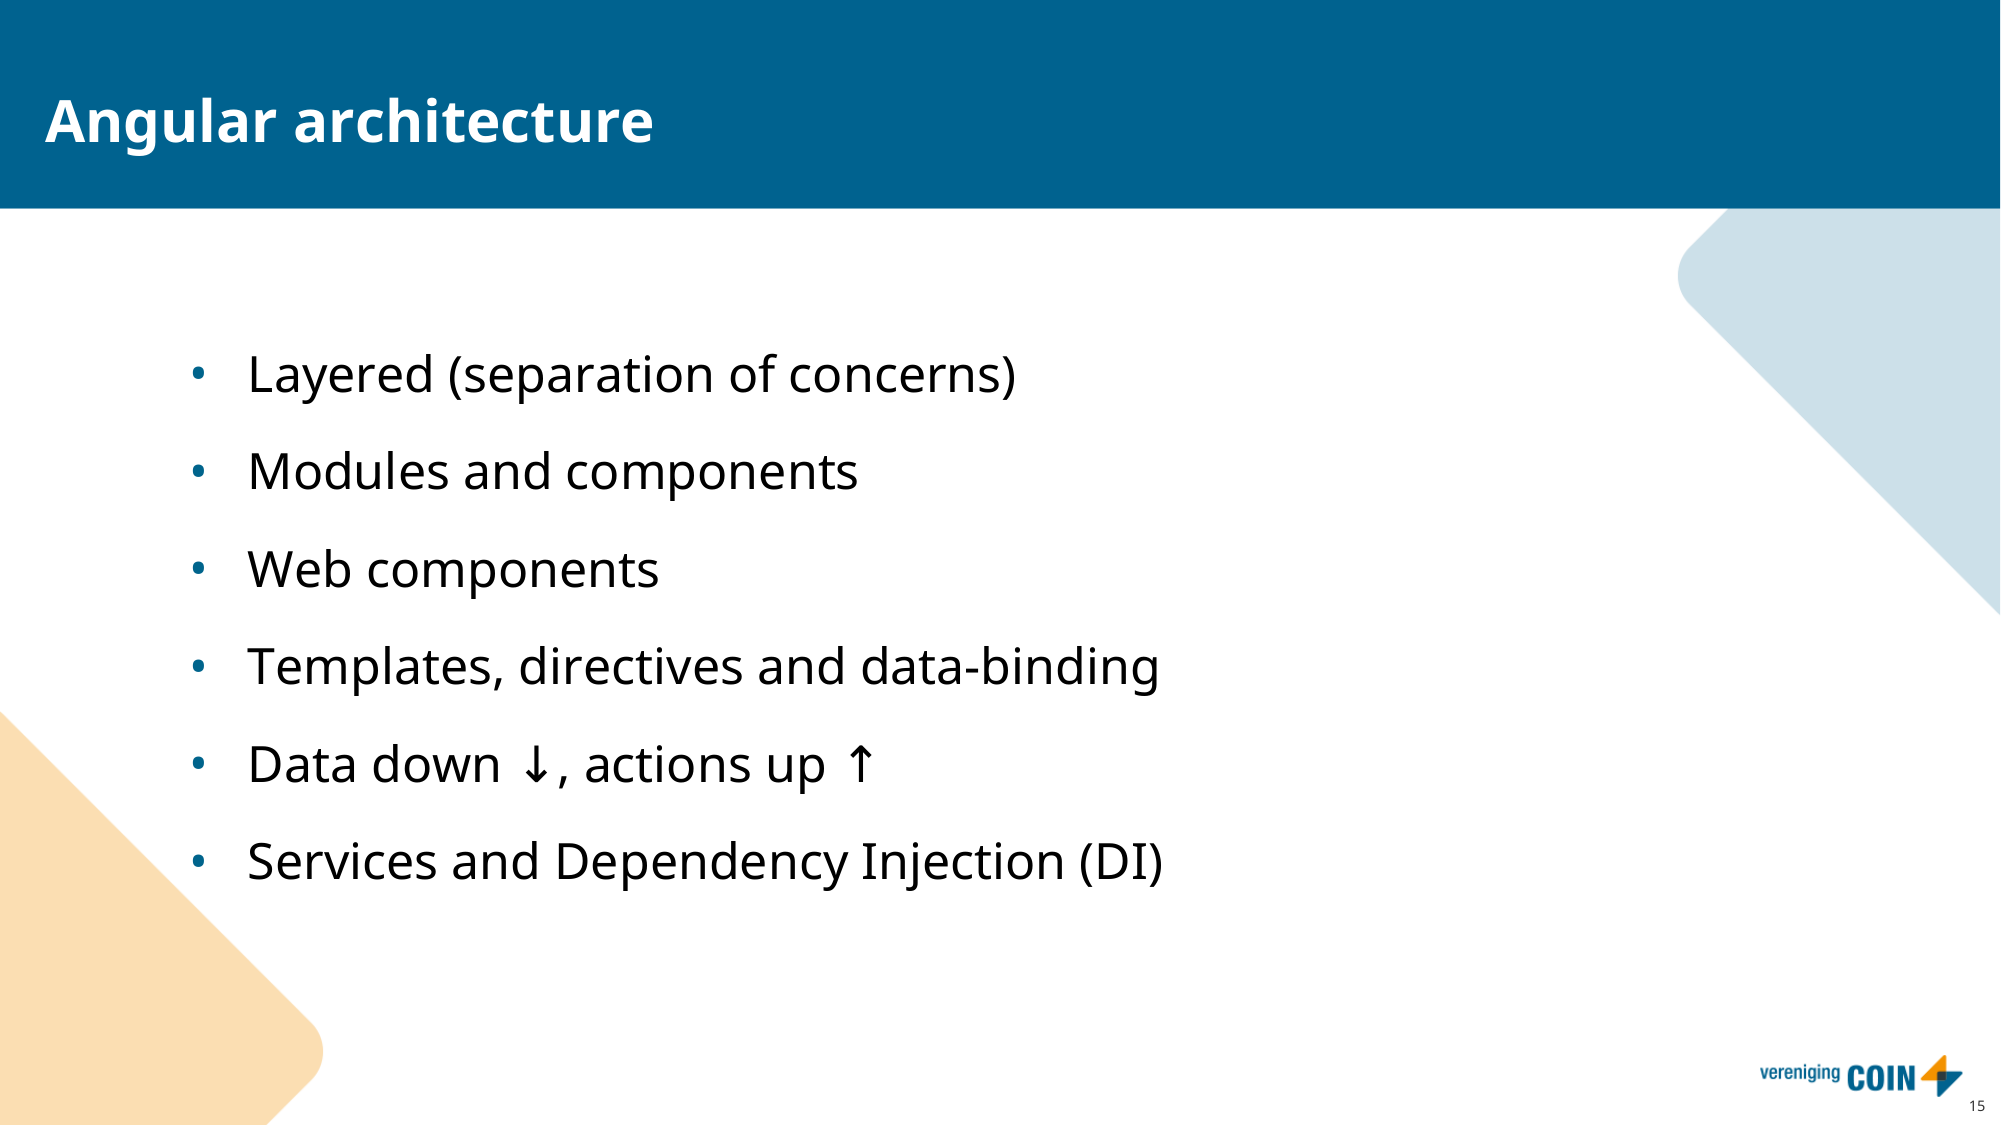

Angular architecture
Layered (separation of concerns)
Modules and components
Web components
Templates, directives and data-binding
Data down ↓, actions up ↑
Services and Dependency Injection (DI)